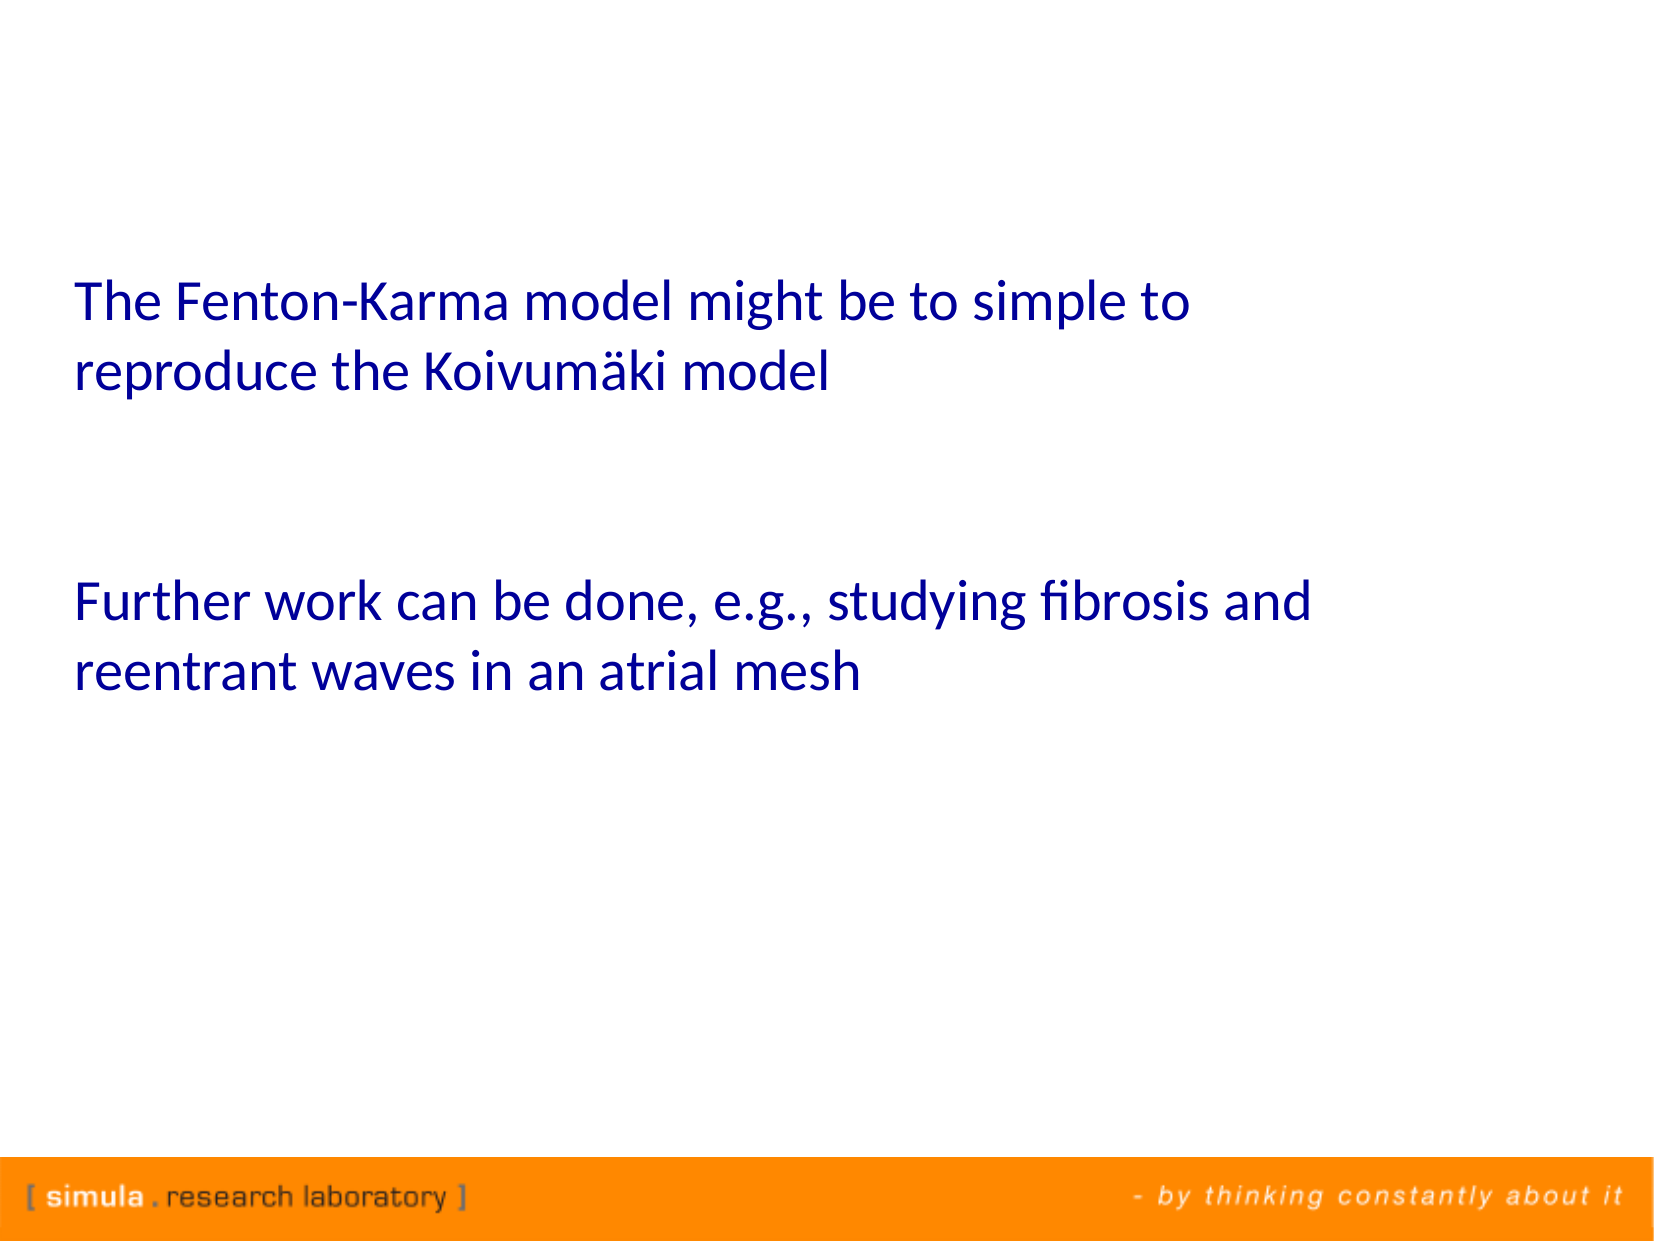

The Fenton-Karma model might be to simple to reproduce the Koivumäki model
Further work can be done, e.g., studying fibrosis and reentrant waves in an atrial mesh